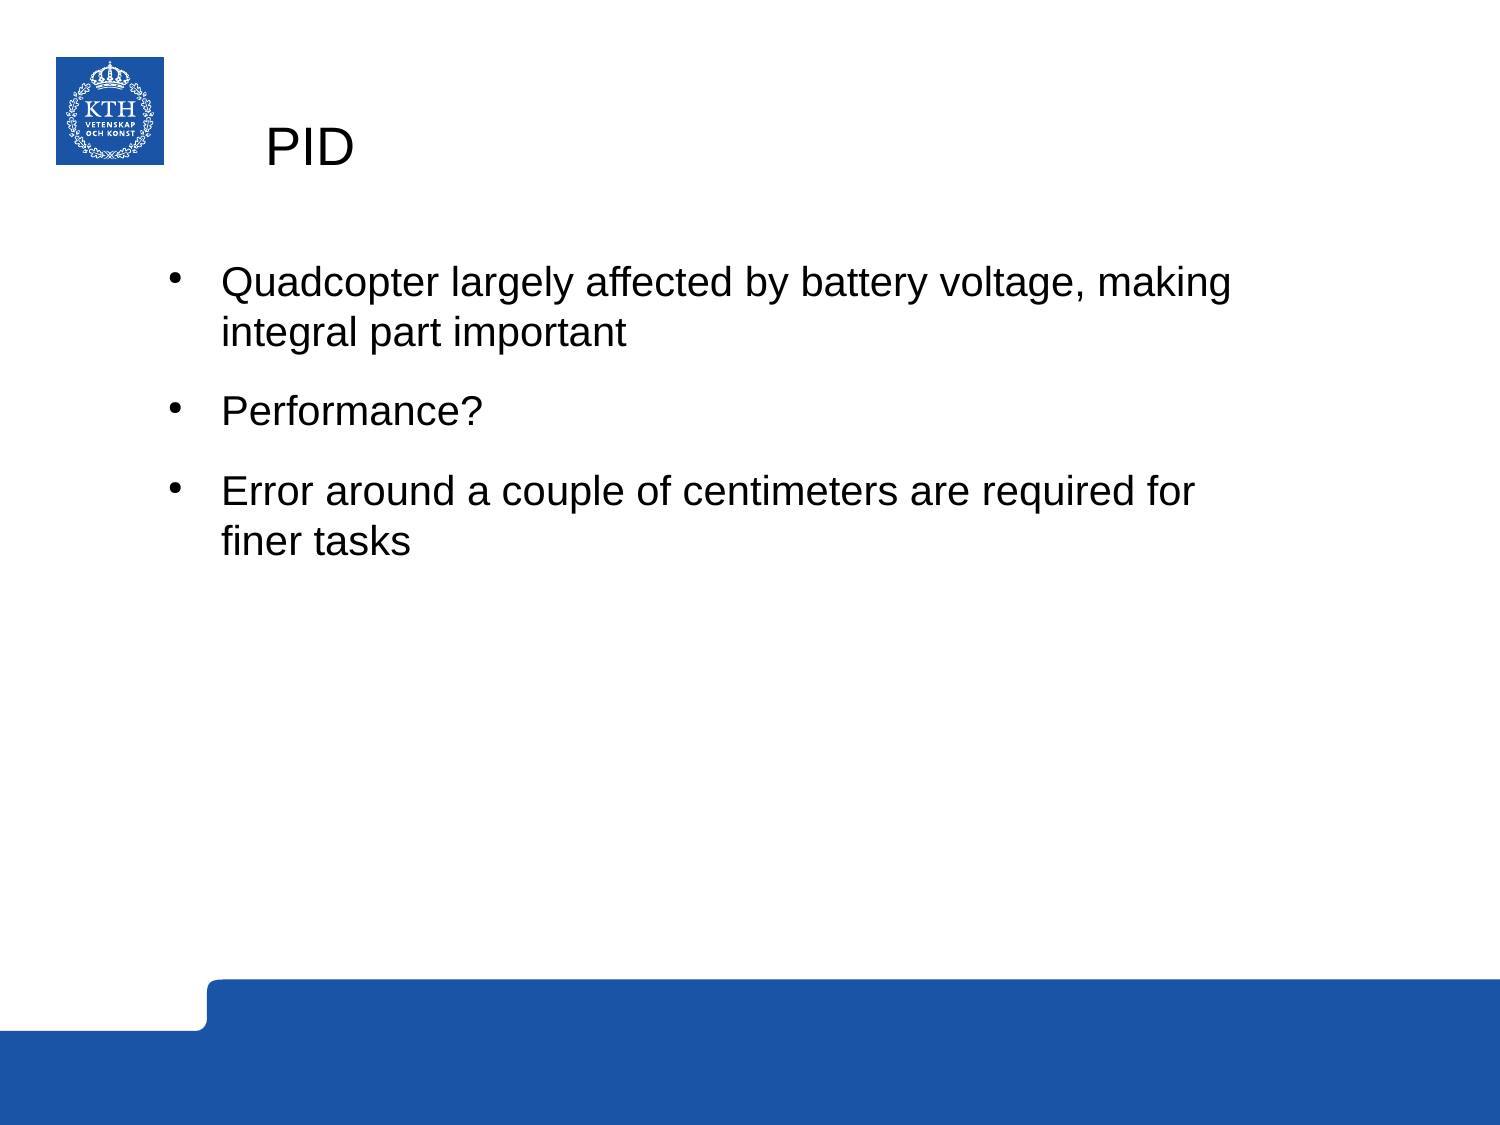

# PID
Quadcopter largely affected by battery voltage, making integral part important
Performance?
Error around a couple of centimeters are required for finer tasks